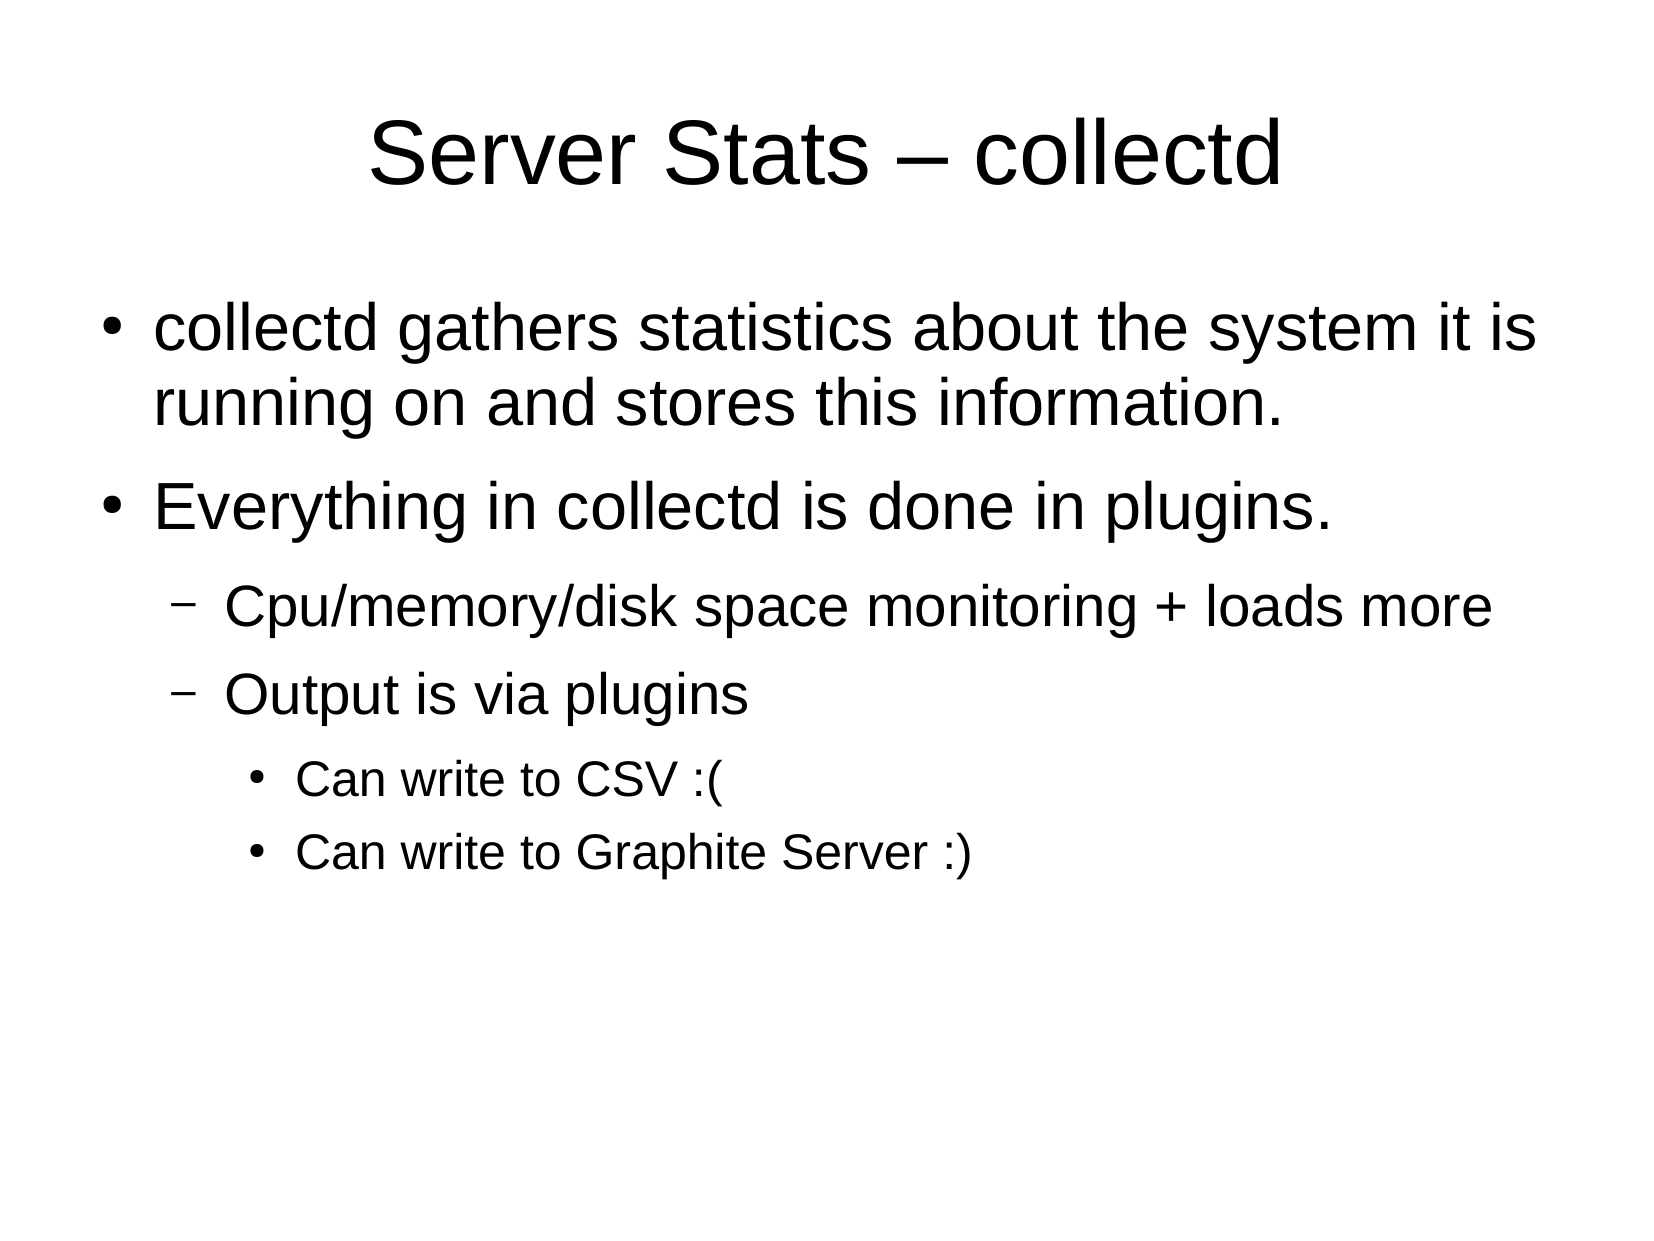

# Server Stats – collectd
collectd gathers statistics about the system it is running on and stores this information.
Everything in collectd is done in plugins.
Cpu/memory/disk space monitoring + loads more
Output is via plugins
Can write to CSV :(
Can write to Graphite Server :)